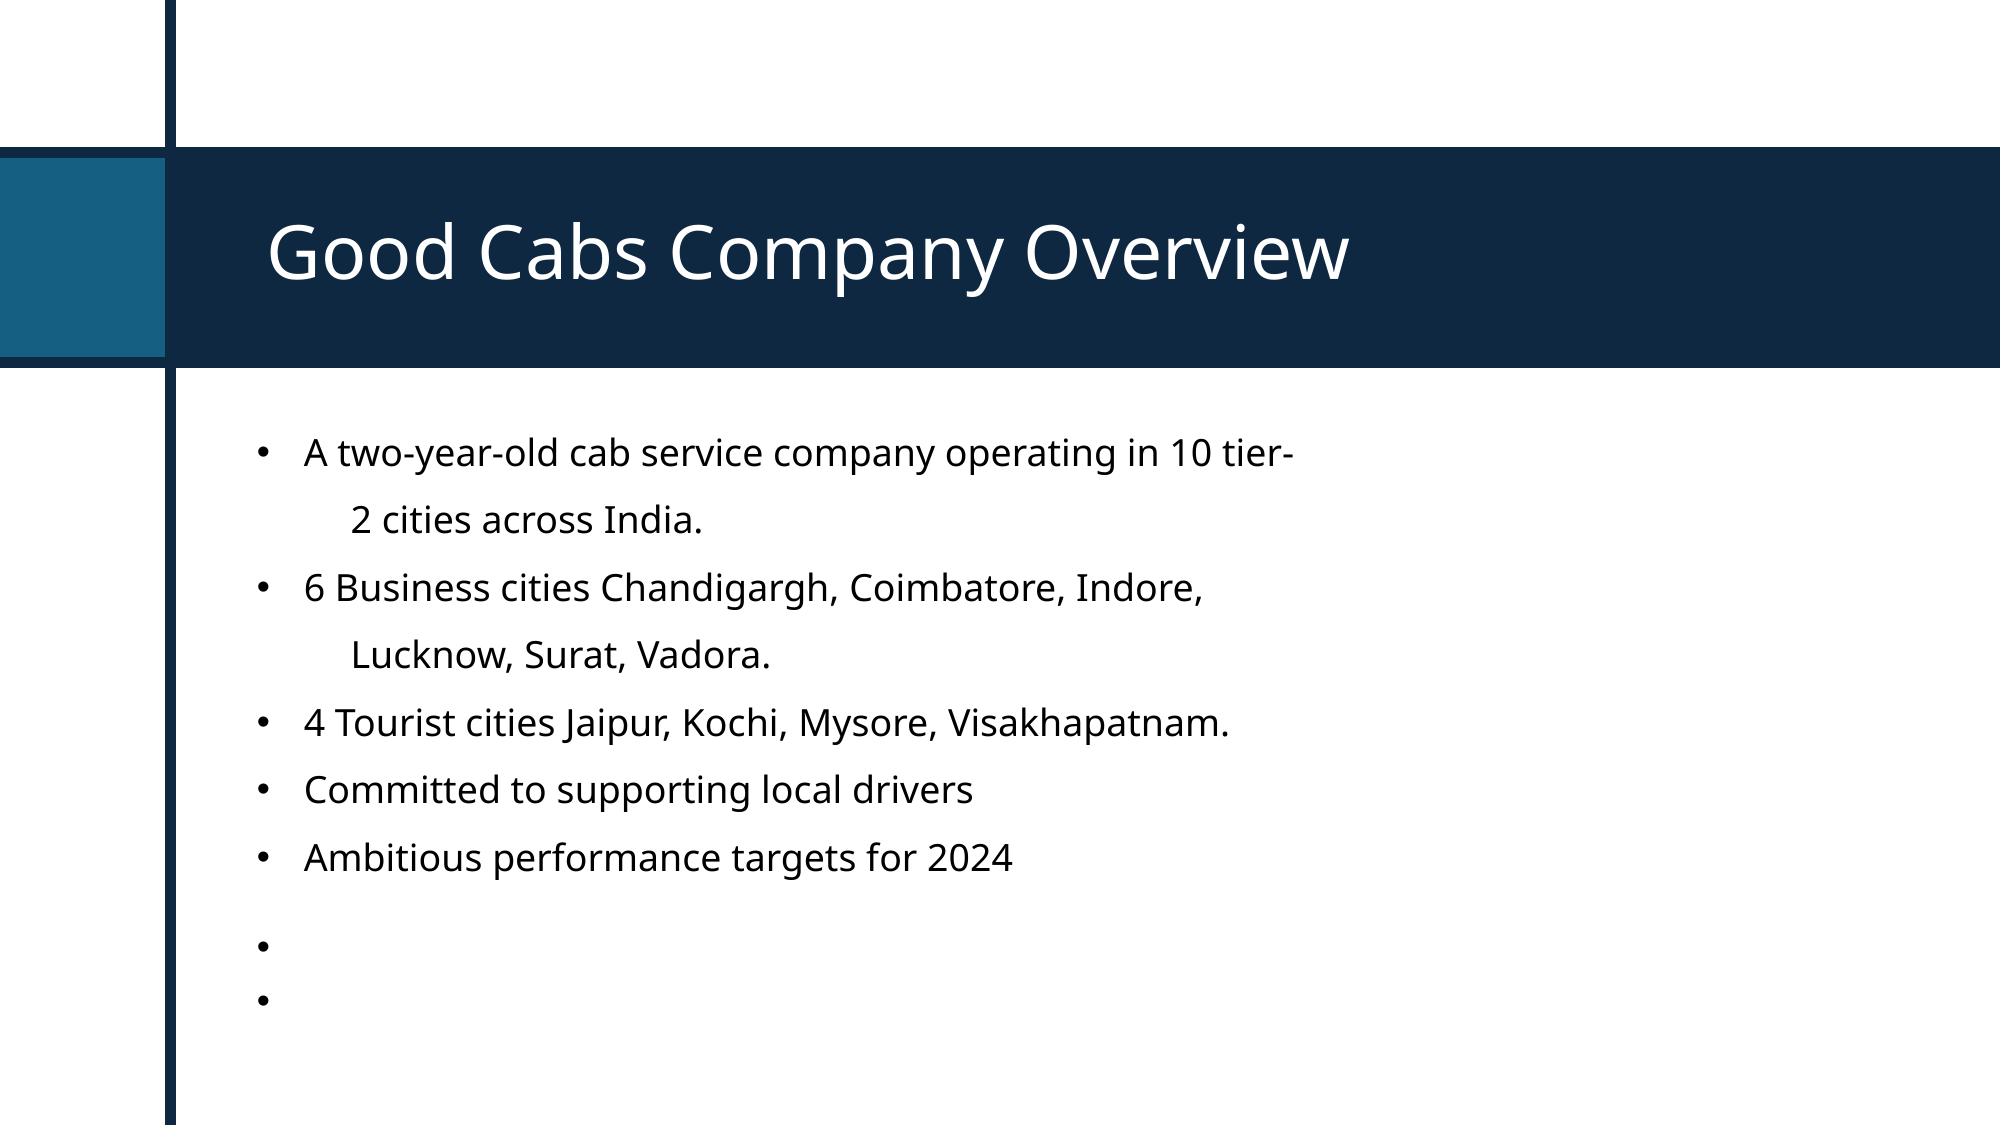

# Good Cabs Company Overview
A two-year-old cab service company operating in 10 tier-2 cities across India.
6 Business cities Chandigargh, Coimbatore, Indore, Lucknow, Surat, Vadora.
4 Tourist cities Jaipur, Kochi, Mysore, Visakhapatnam.
Committed to supporting local drivers
Ambitious performance targets for 2024